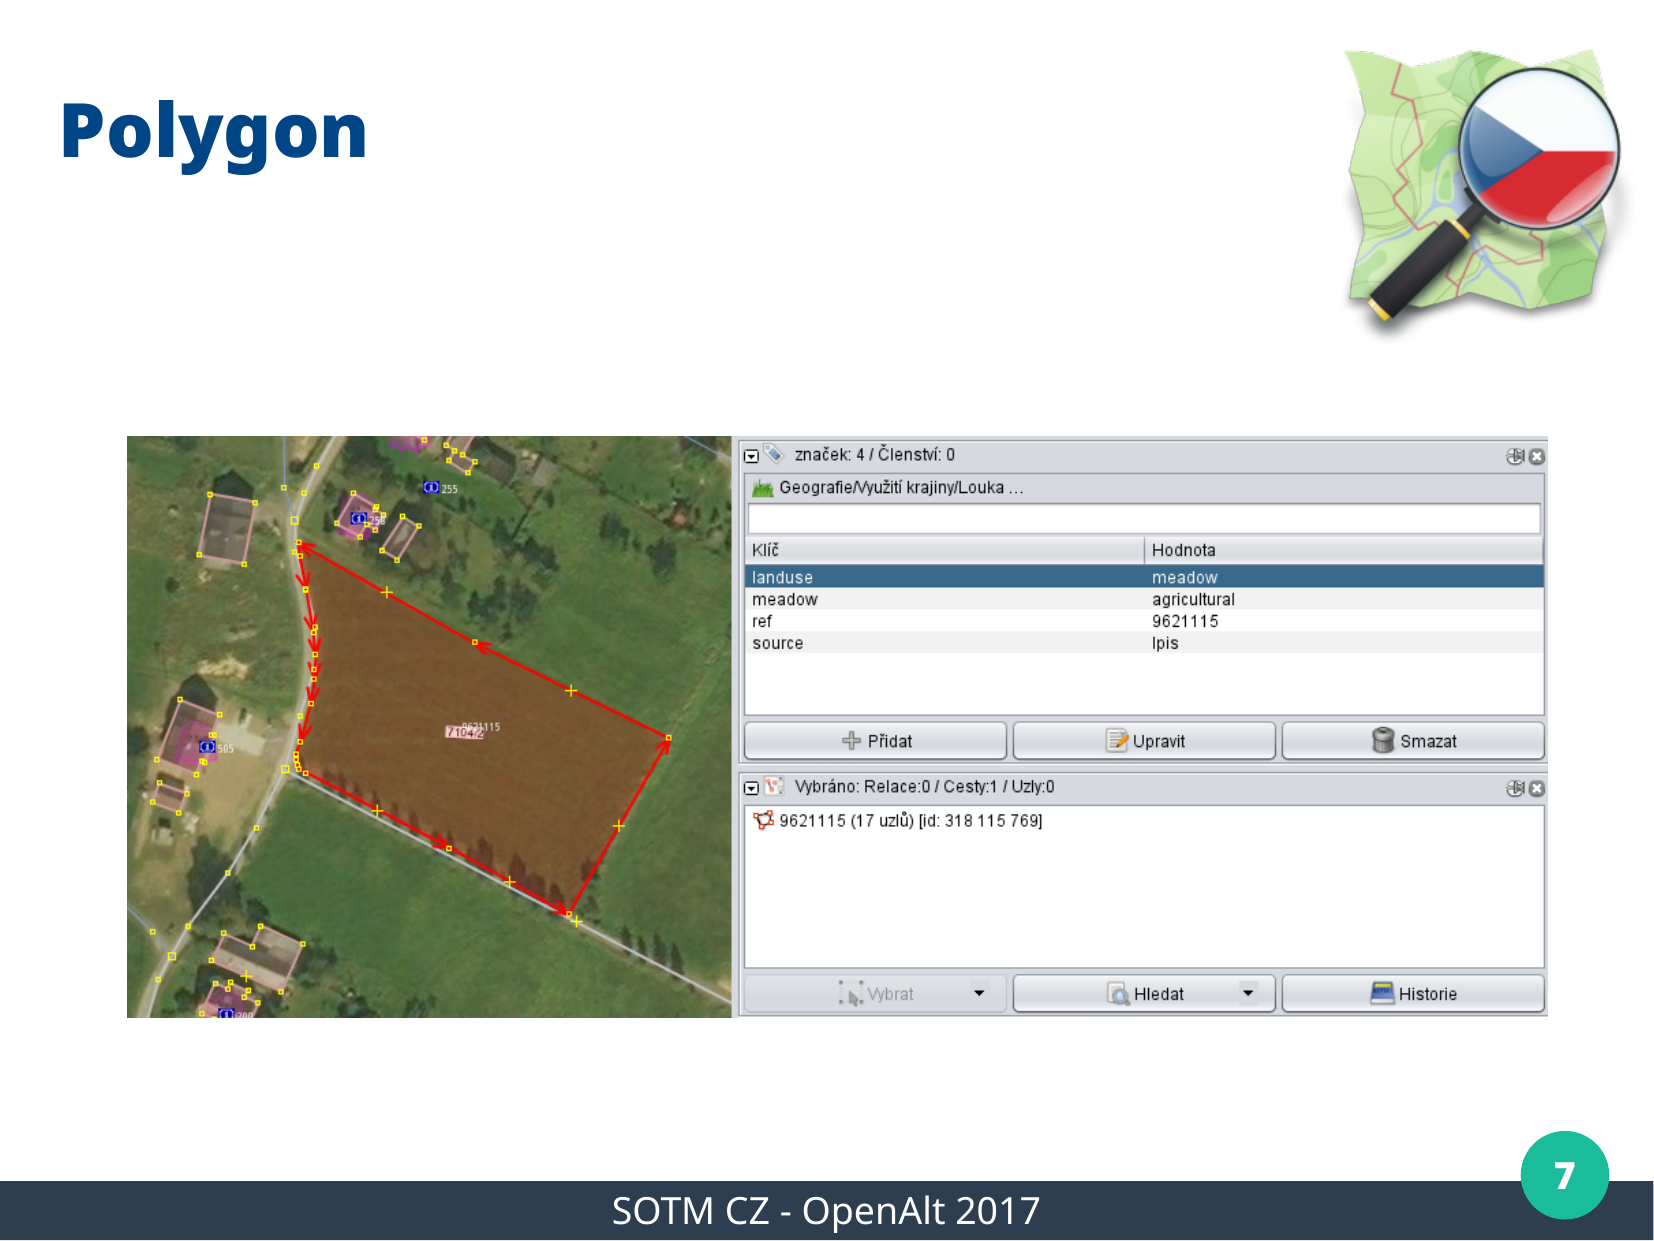

# Polygon
7
SOTM CZ - OpenAlt 2017